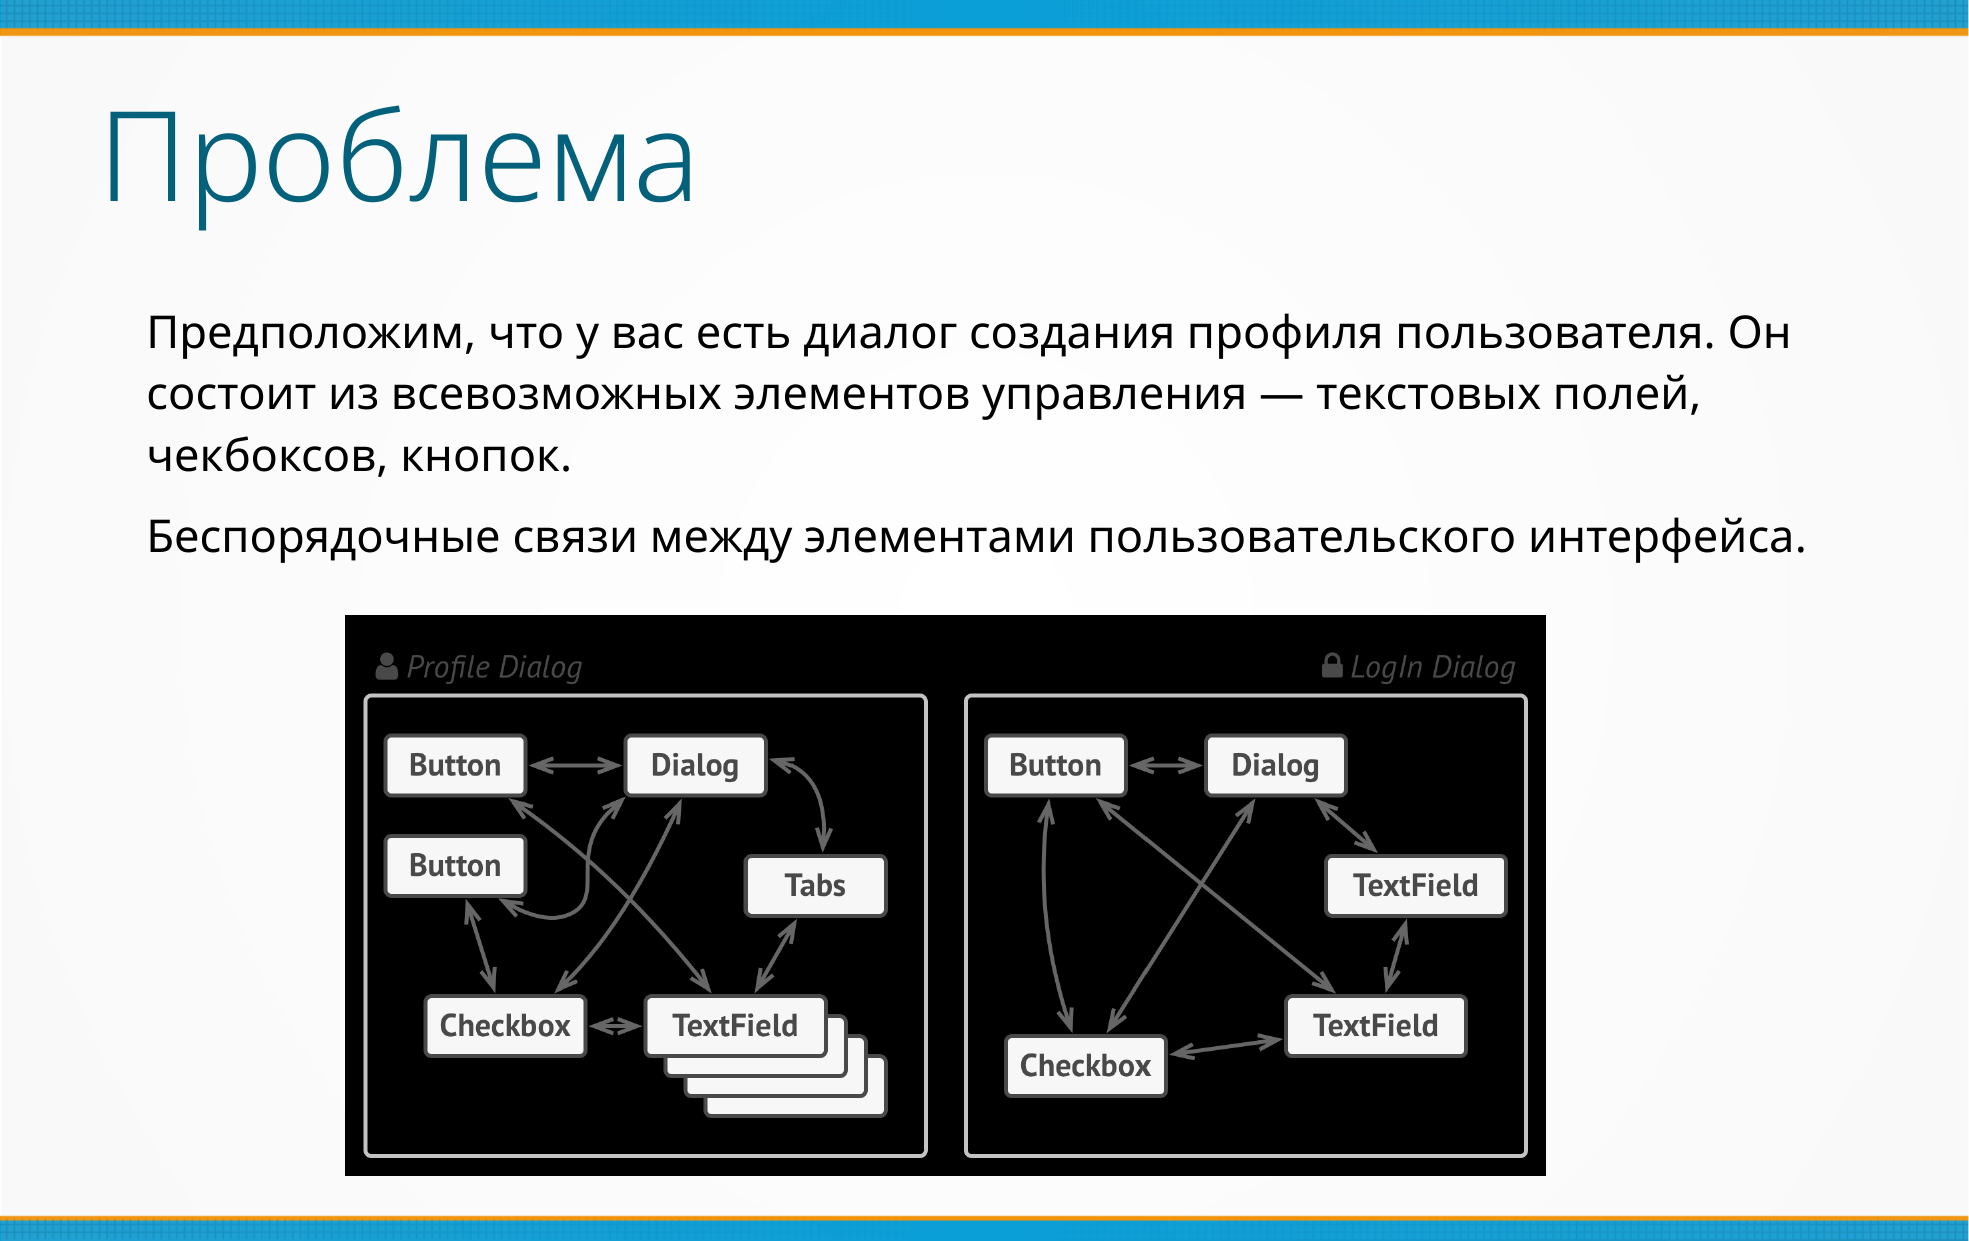

# Проблема
Предположим, что у вас есть диалог создания профиля пользователя. Он состоит из всевозможных элементов управления — текстовых полей, чекбоксов, кнопок.
Беспорядочные связи между элементами пользовательского интерфейса.